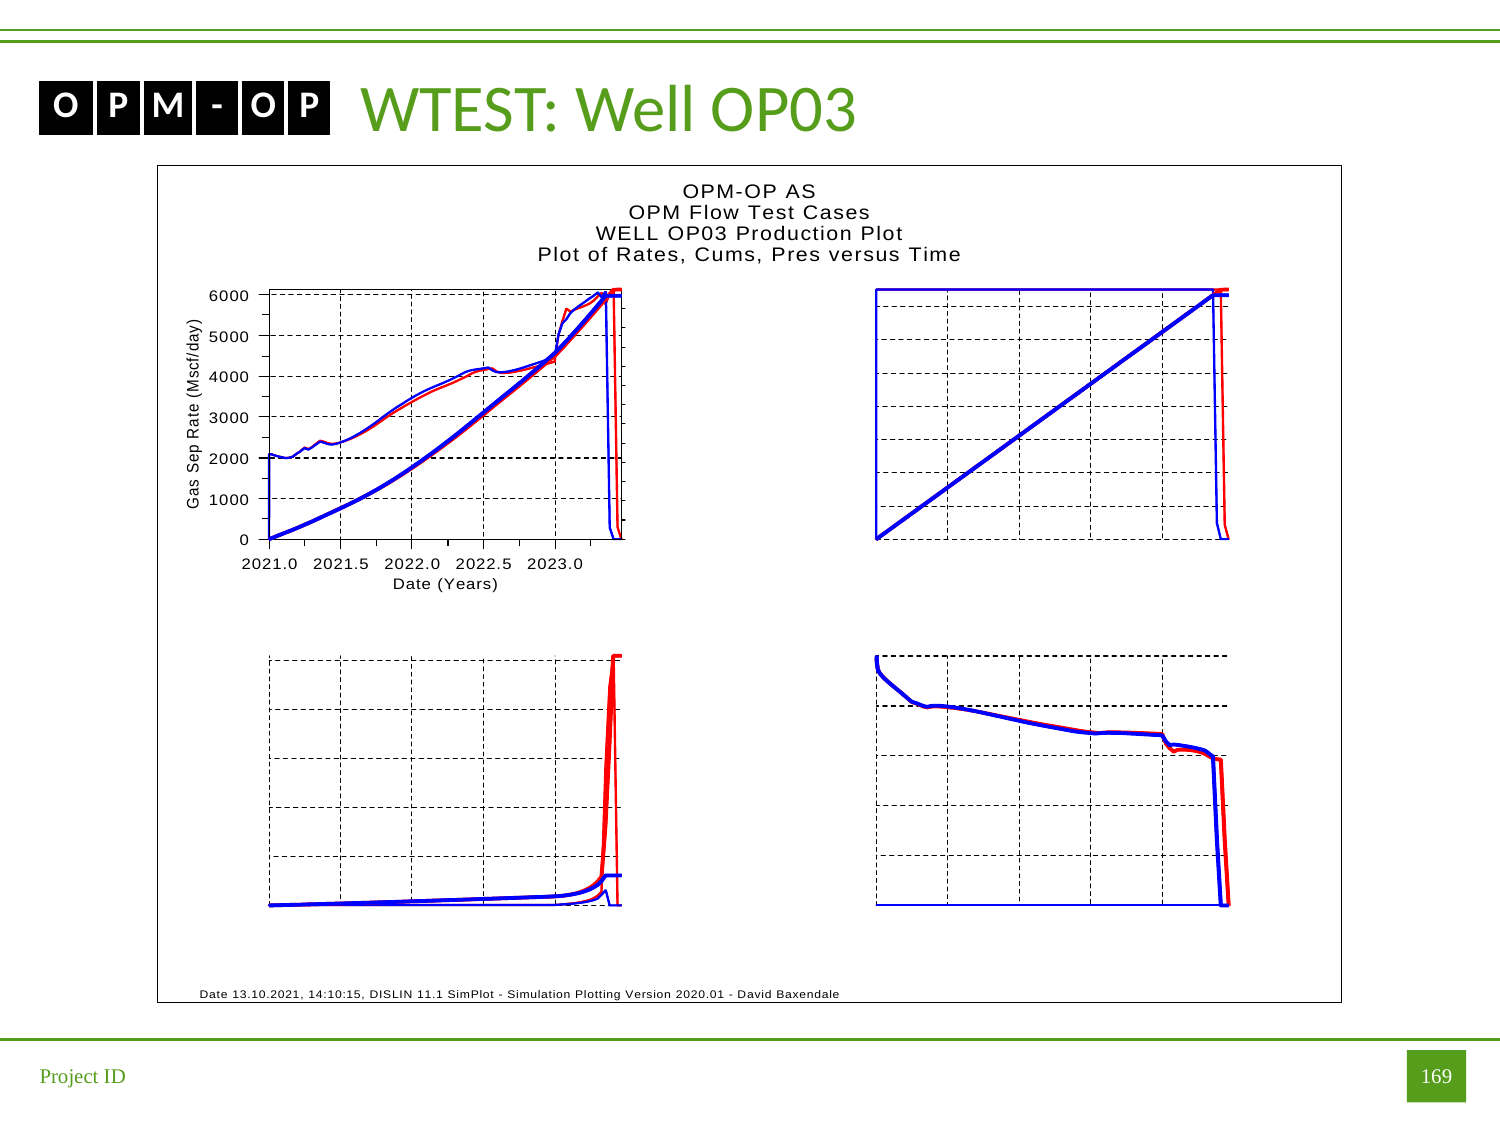

# WTEST: well OP03
Project ID
169